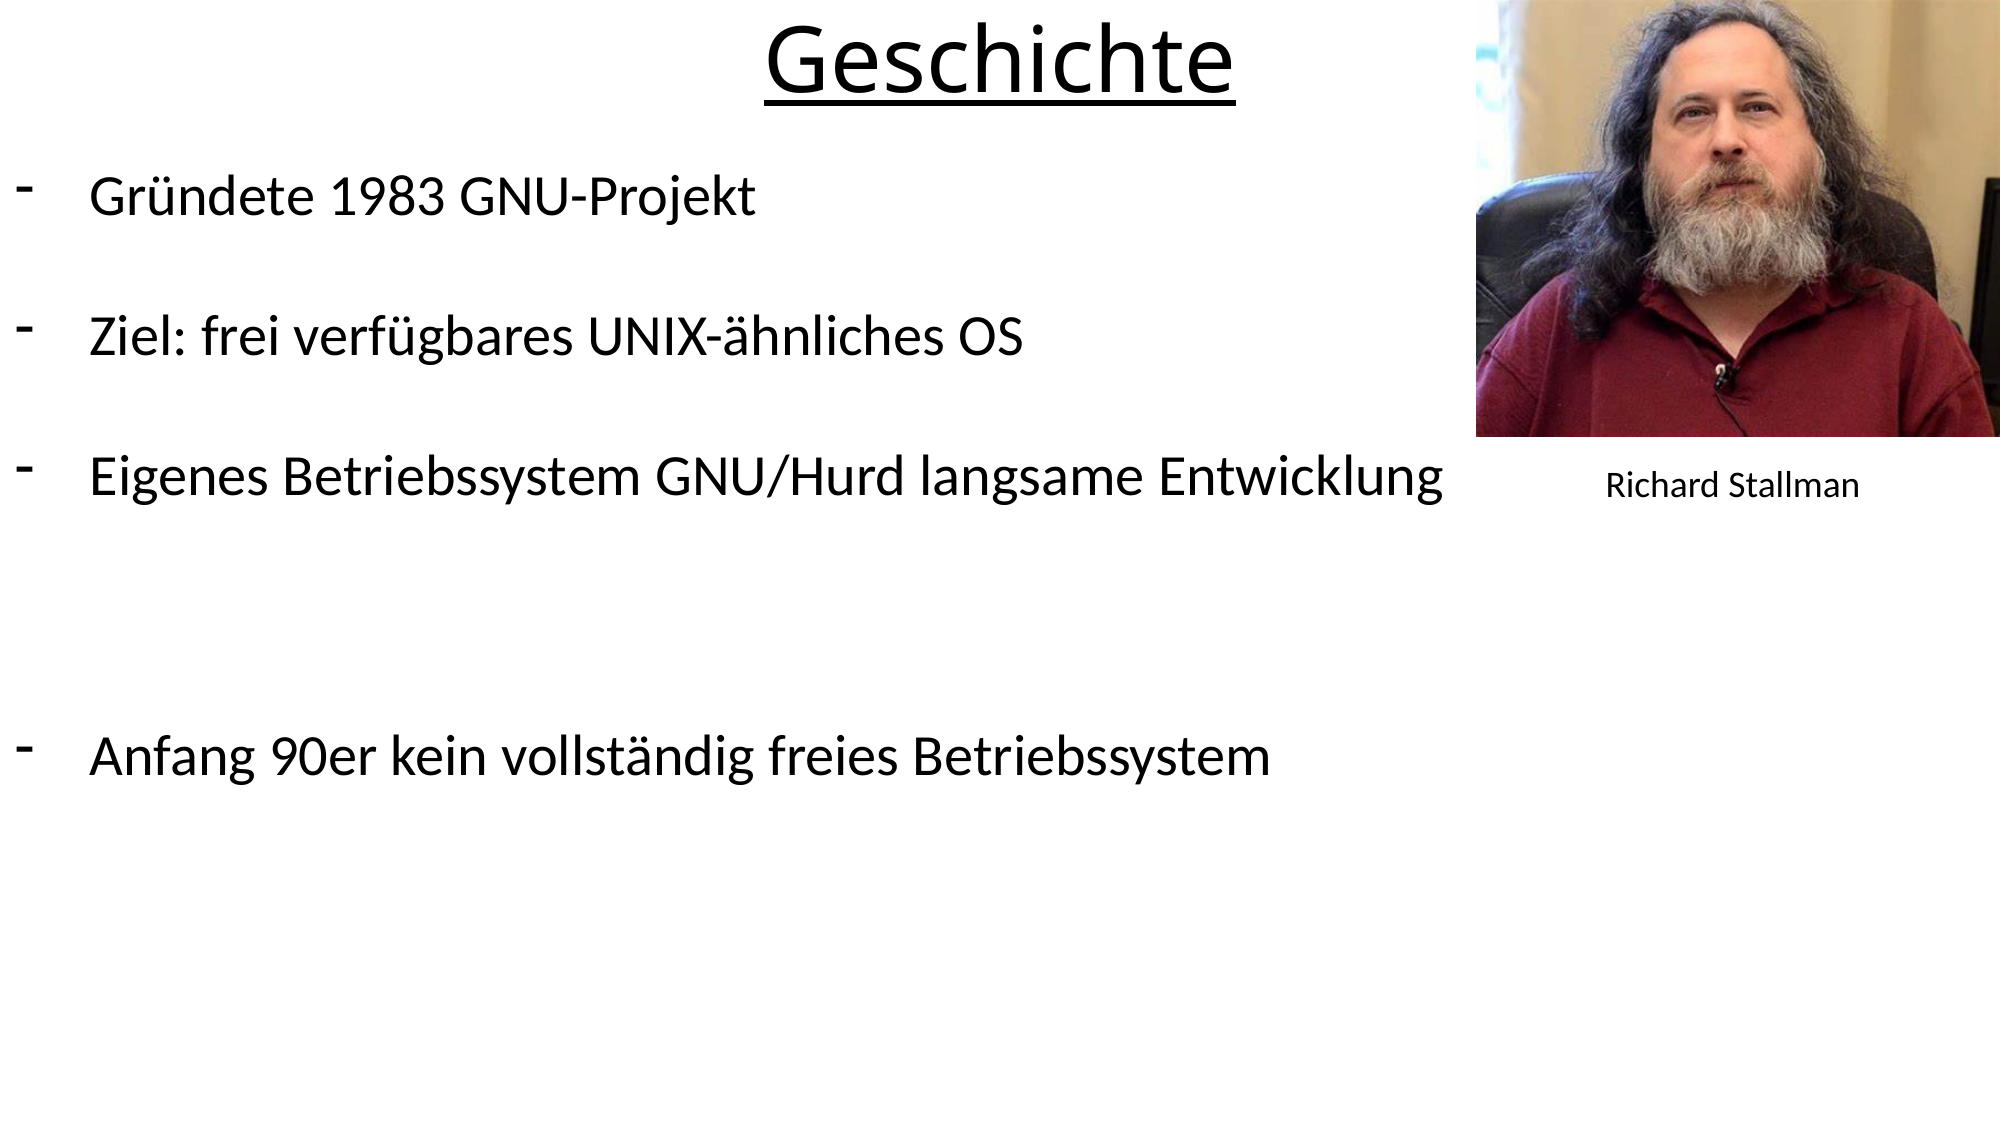

# Geschichte
Gründete 1983 GNU-Projekt
Ziel: frei verfügbares UNIX-ähnliches OS
Eigenes Betriebssystem GNU/Hurd langsame Entwicklung
Anfang 90er kein vollständig freies Betriebssystem
Richard Stallman